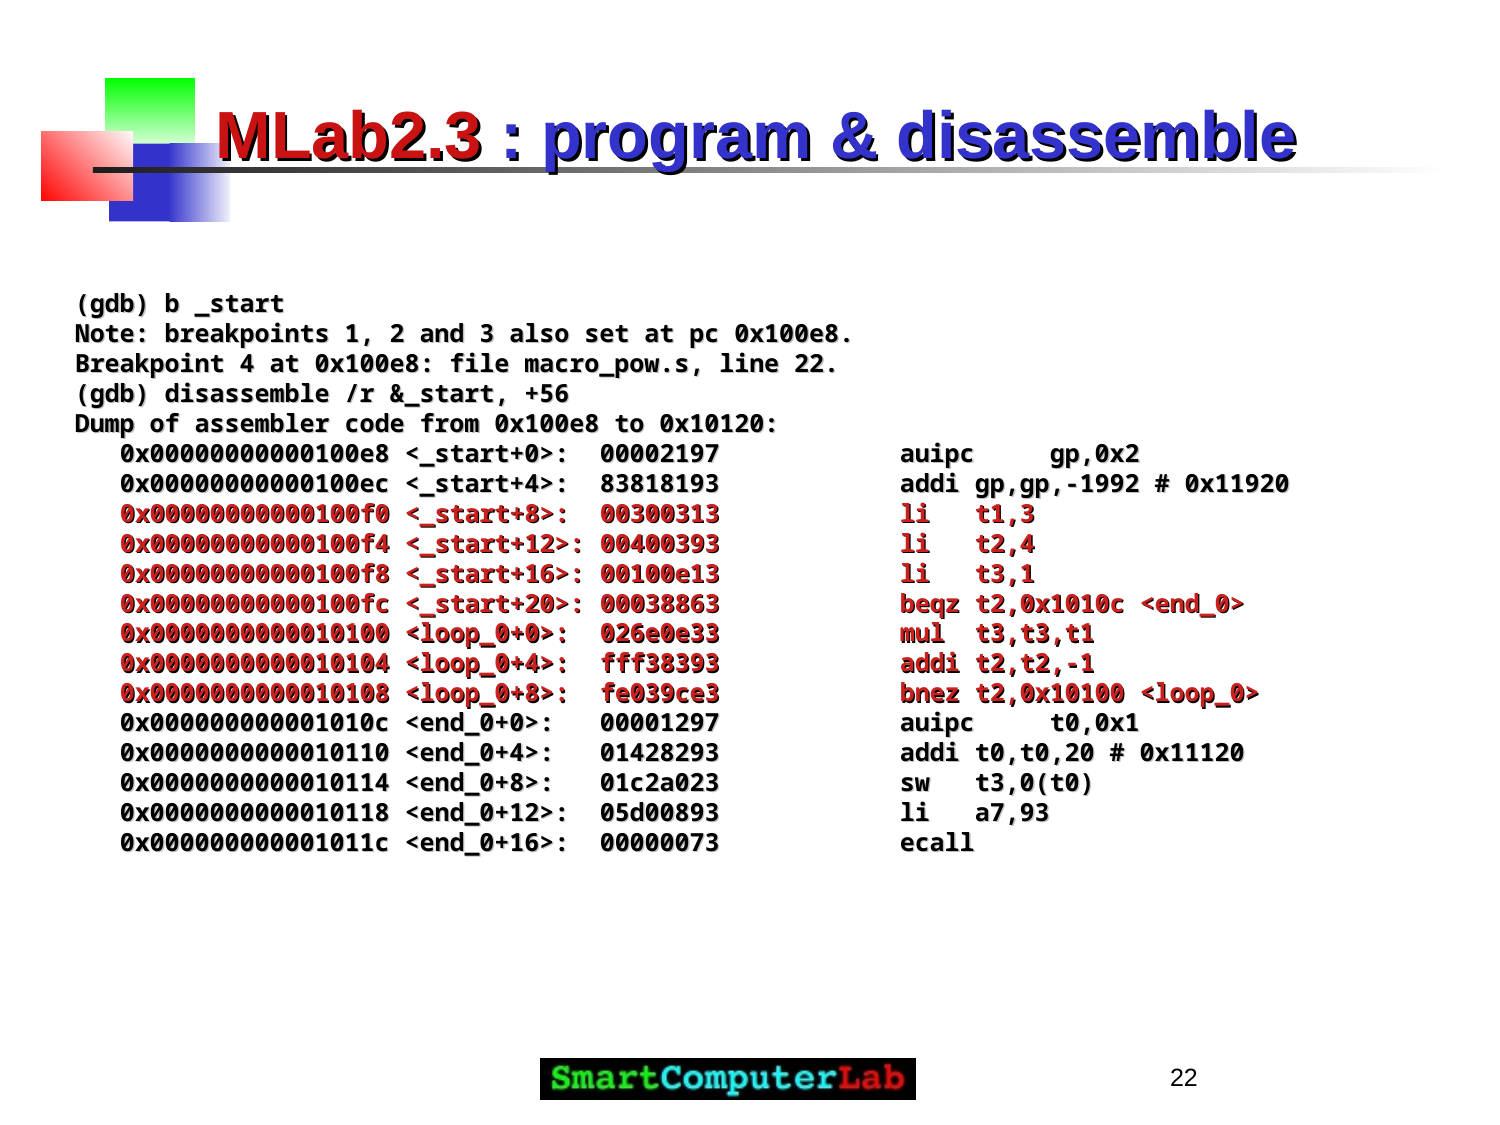

# MLab2.3 : program & disassemble
(gdb) b _start
Note: breakpoints 1, 2 and 3 also set at pc 0x100e8.
Breakpoint 4 at 0x100e8: file macro_pow.s, line 22.
(gdb) disassemble /r &_start, +56
Dump of assembler code from 0x100e8 to 0x10120:
 0x00000000000100e8 <_start+0>:	00002197 	auipc	gp,0x2
 0x00000000000100ec <_start+4>:	83818193 	addi	gp,gp,-1992 # 0x11920
 0x00000000000100f0 <_start+8>:	00300313 	li	t1,3
 0x00000000000100f4 <_start+12>:	00400393 	li	t2,4
 0x00000000000100f8 <_start+16>:	00100e13 	li	t3,1
 0x00000000000100fc <_start+20>:	00038863 	beqz	t2,0x1010c <end_0>
 0x0000000000010100 <loop_0+0>:	026e0e33 	mul	t3,t3,t1
 0x0000000000010104 <loop_0+4>:	fff38393 	addi	t2,t2,-1
 0x0000000000010108 <loop_0+8>:	fe039ce3 	bnez	t2,0x10100 <loop_0>
 0x000000000001010c <end_0+0>:	00001297 	auipc	t0,0x1
 0x0000000000010110 <end_0+4>:	01428293 	addi	t0,t0,20 # 0x11120
 0x0000000000010114 <end_0+8>:	01c2a023 	sw	t3,0(t0)
 0x0000000000010118 <end_0+12>:	05d00893 	li	a7,93
 0x000000000001011c <end_0+16>:	00000073 	ecall
22